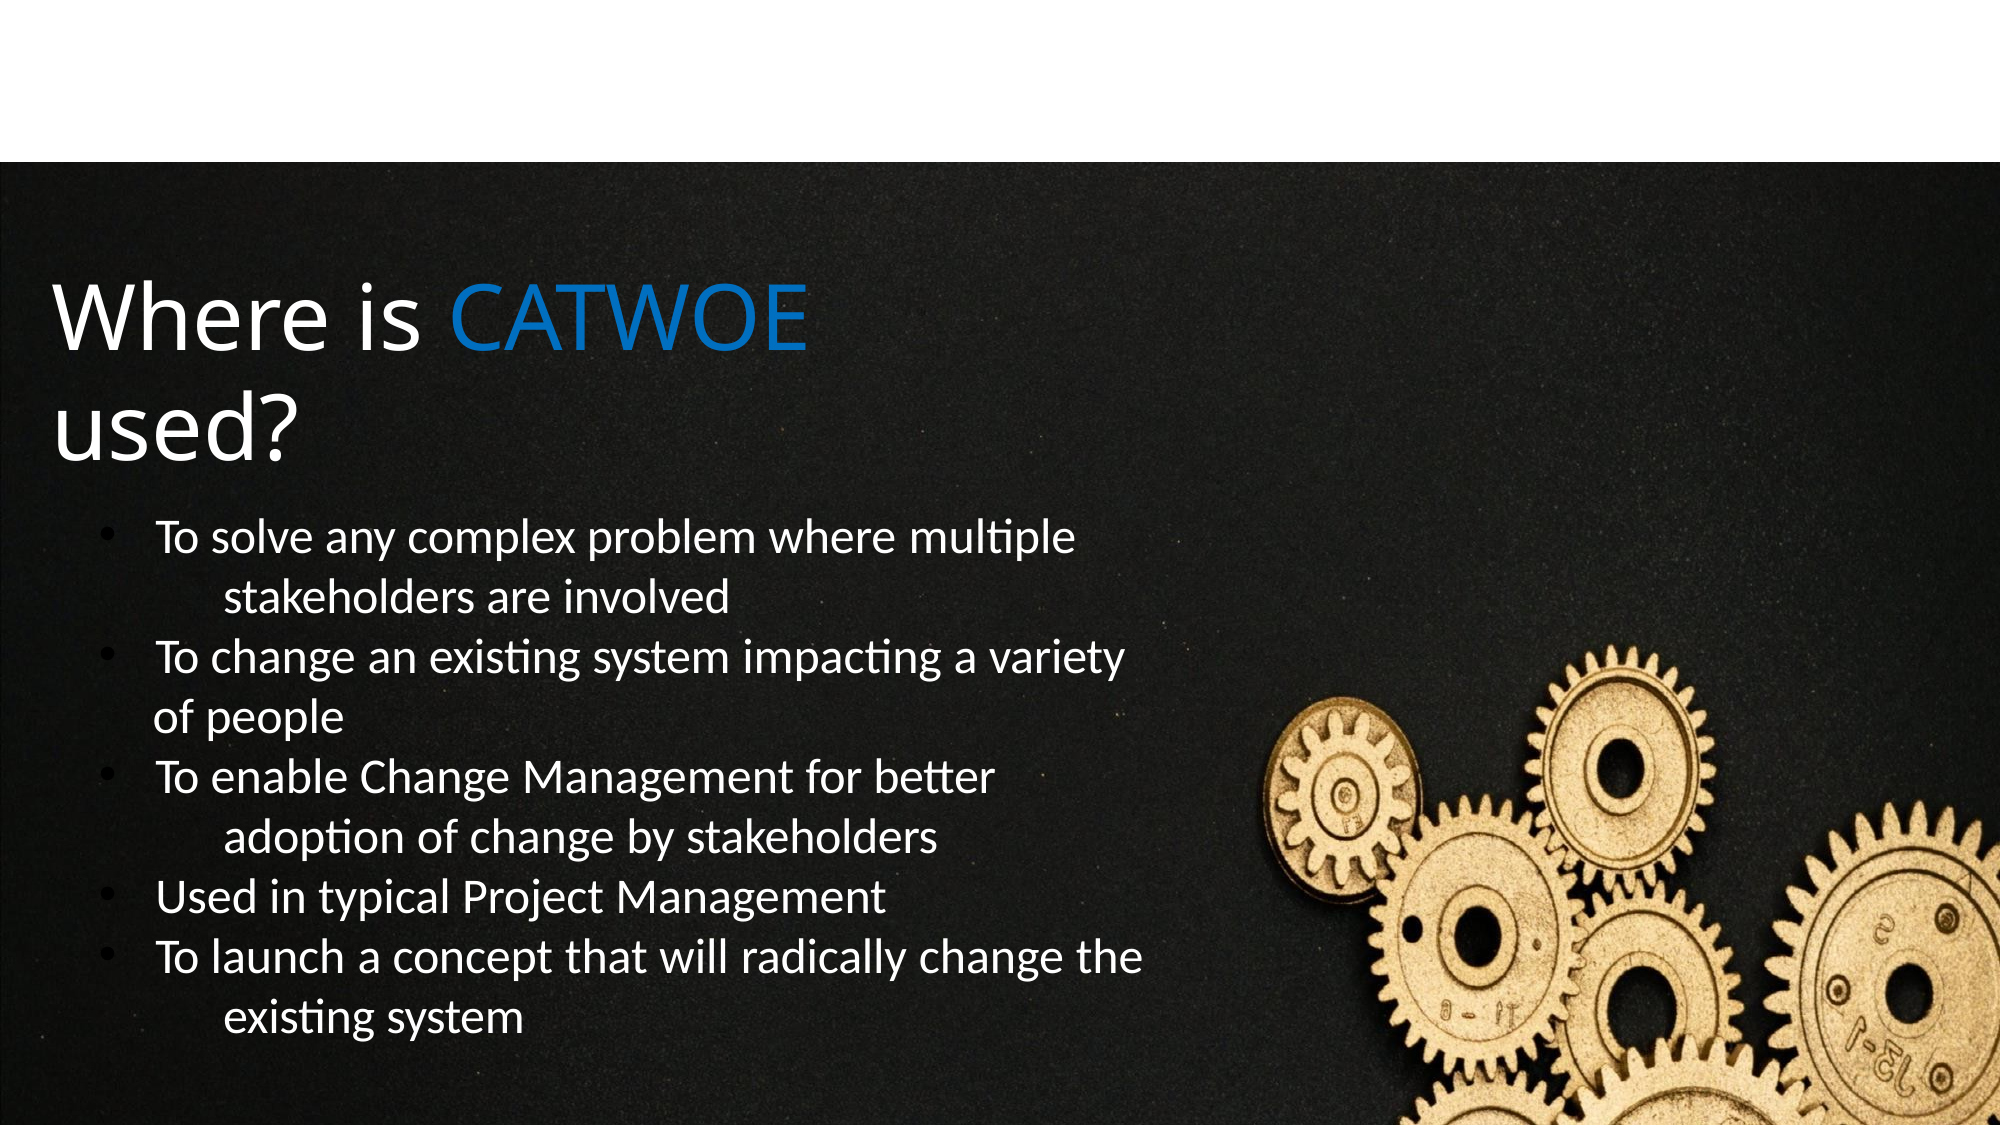

# Where is CATWOE used?
To solve any complex problem where multiple stakeholders are involved
To change an existing system impacting a variety
of people
To enable Change Management for better adoption of change by stakeholders
Used in typical Project Management
To launch a concept that will radically change the existing system